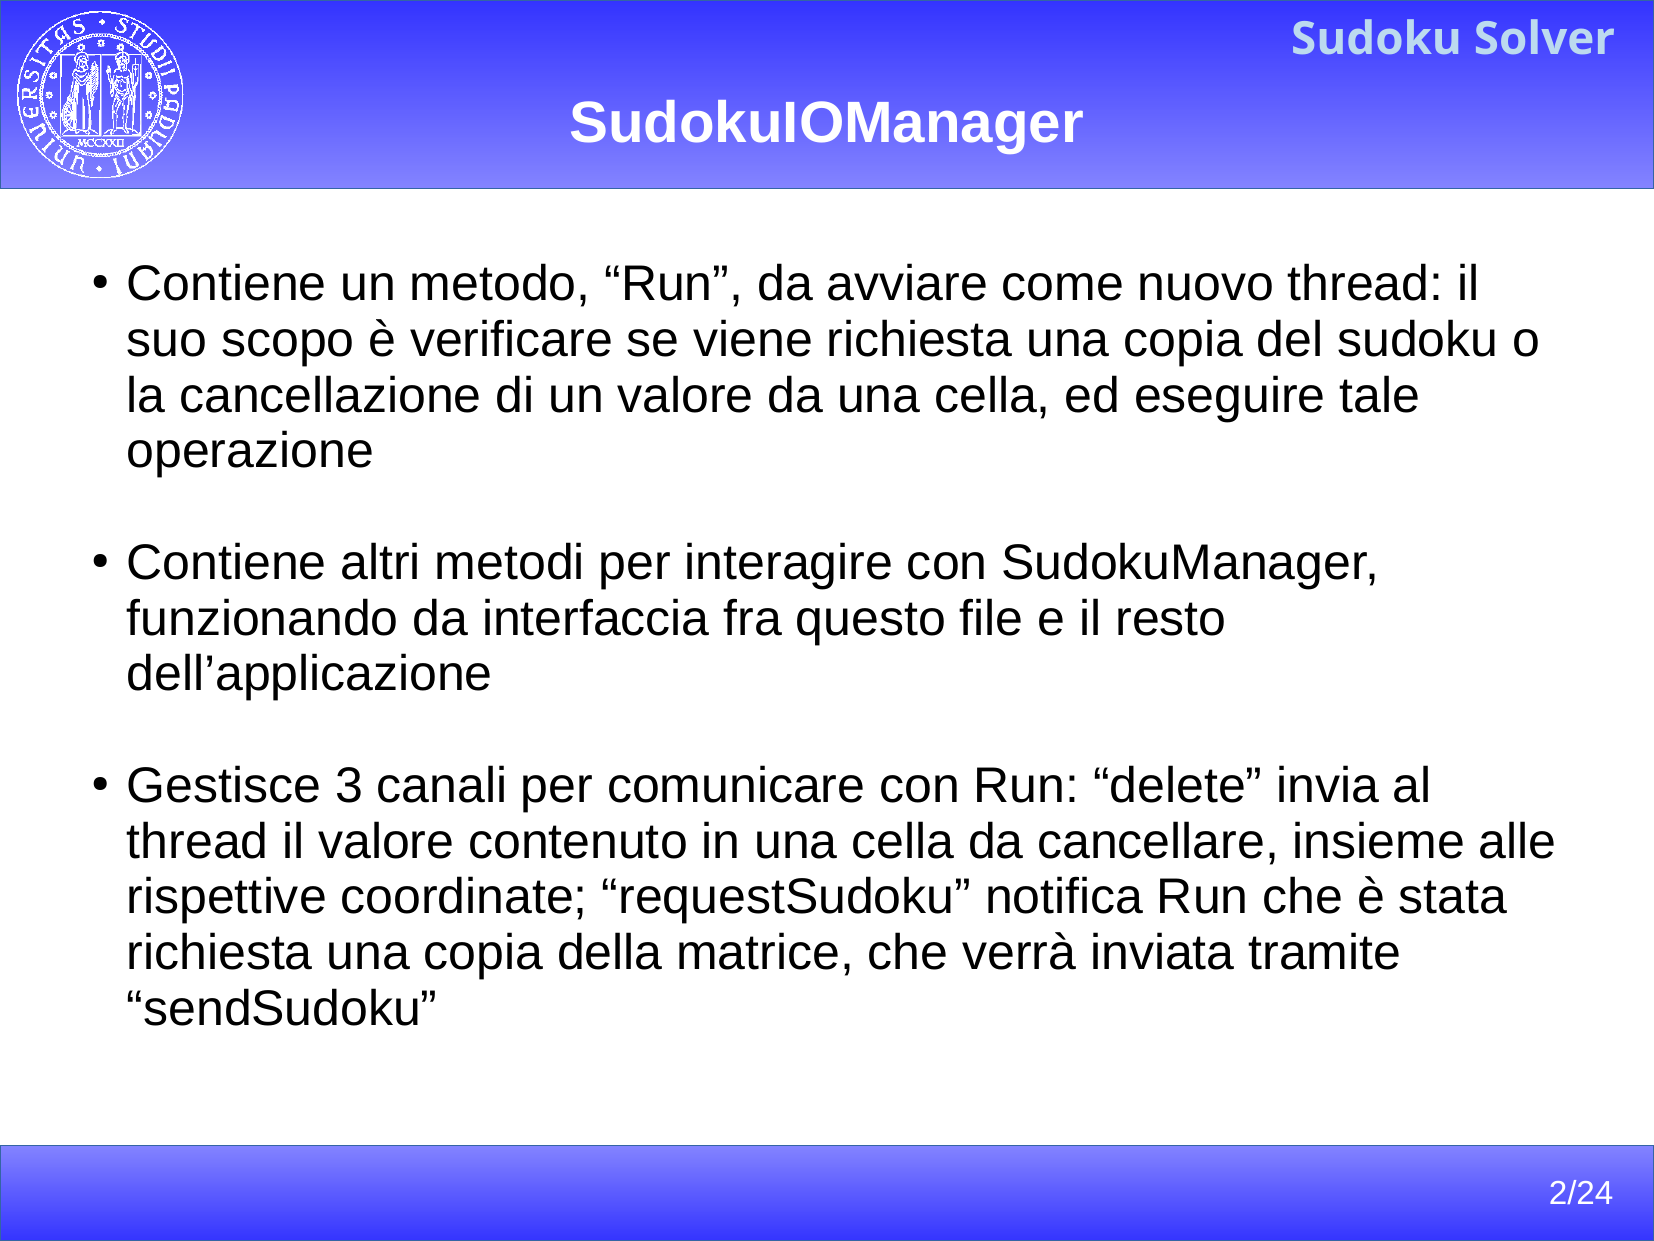

Sudoku Solver
SudokuIOManager
Contiene un metodo, “Run”, da avviare come nuovo thread: il suo scopo è verificare se viene richiesta una copia del sudoku o la cancellazione di un valore da una cella, ed eseguire tale operazione
Contiene altri metodi per interagire con SudokuManager, funzionando da interfaccia fra questo file e il resto dell’applicazione
Gestisce 3 canali per comunicare con Run: “delete” invia al thread il valore contenuto in una cella da cancellare, insieme alle rispettive coordinate; “requestSudoku” notifica Run che è stata richiesta una copia della matrice, che verrà inviata tramite “sendSudoku”
2/24